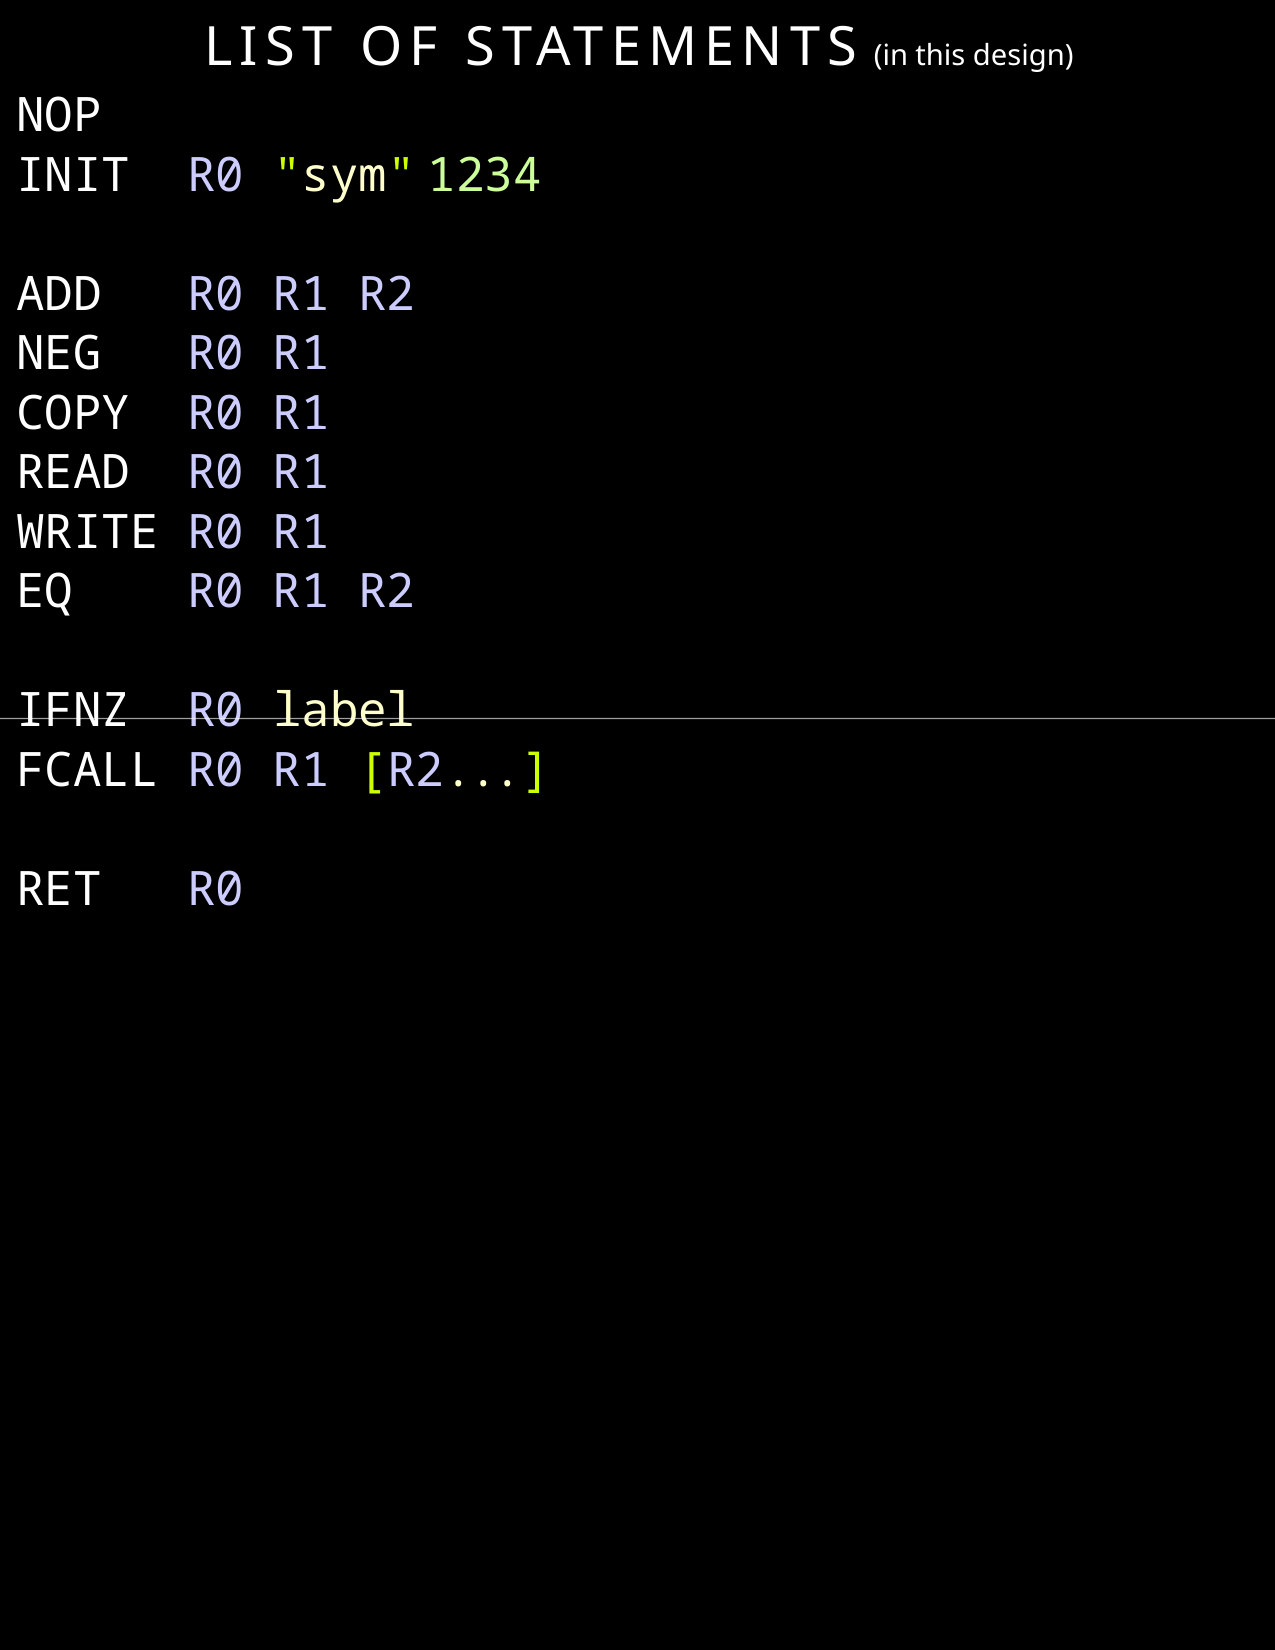

LIST OF STATEMENTS (in this design)
# NOP
INIT R0 "sym" 1234
ADD R0 R1 R2
NEG R0 R1
COPY R0 R1
READ R0 R1
WRITE R0 R1
EQ R0 R1 R2
IFNZ R0 label
FCALL R0 R1 [R2...]
RET R0